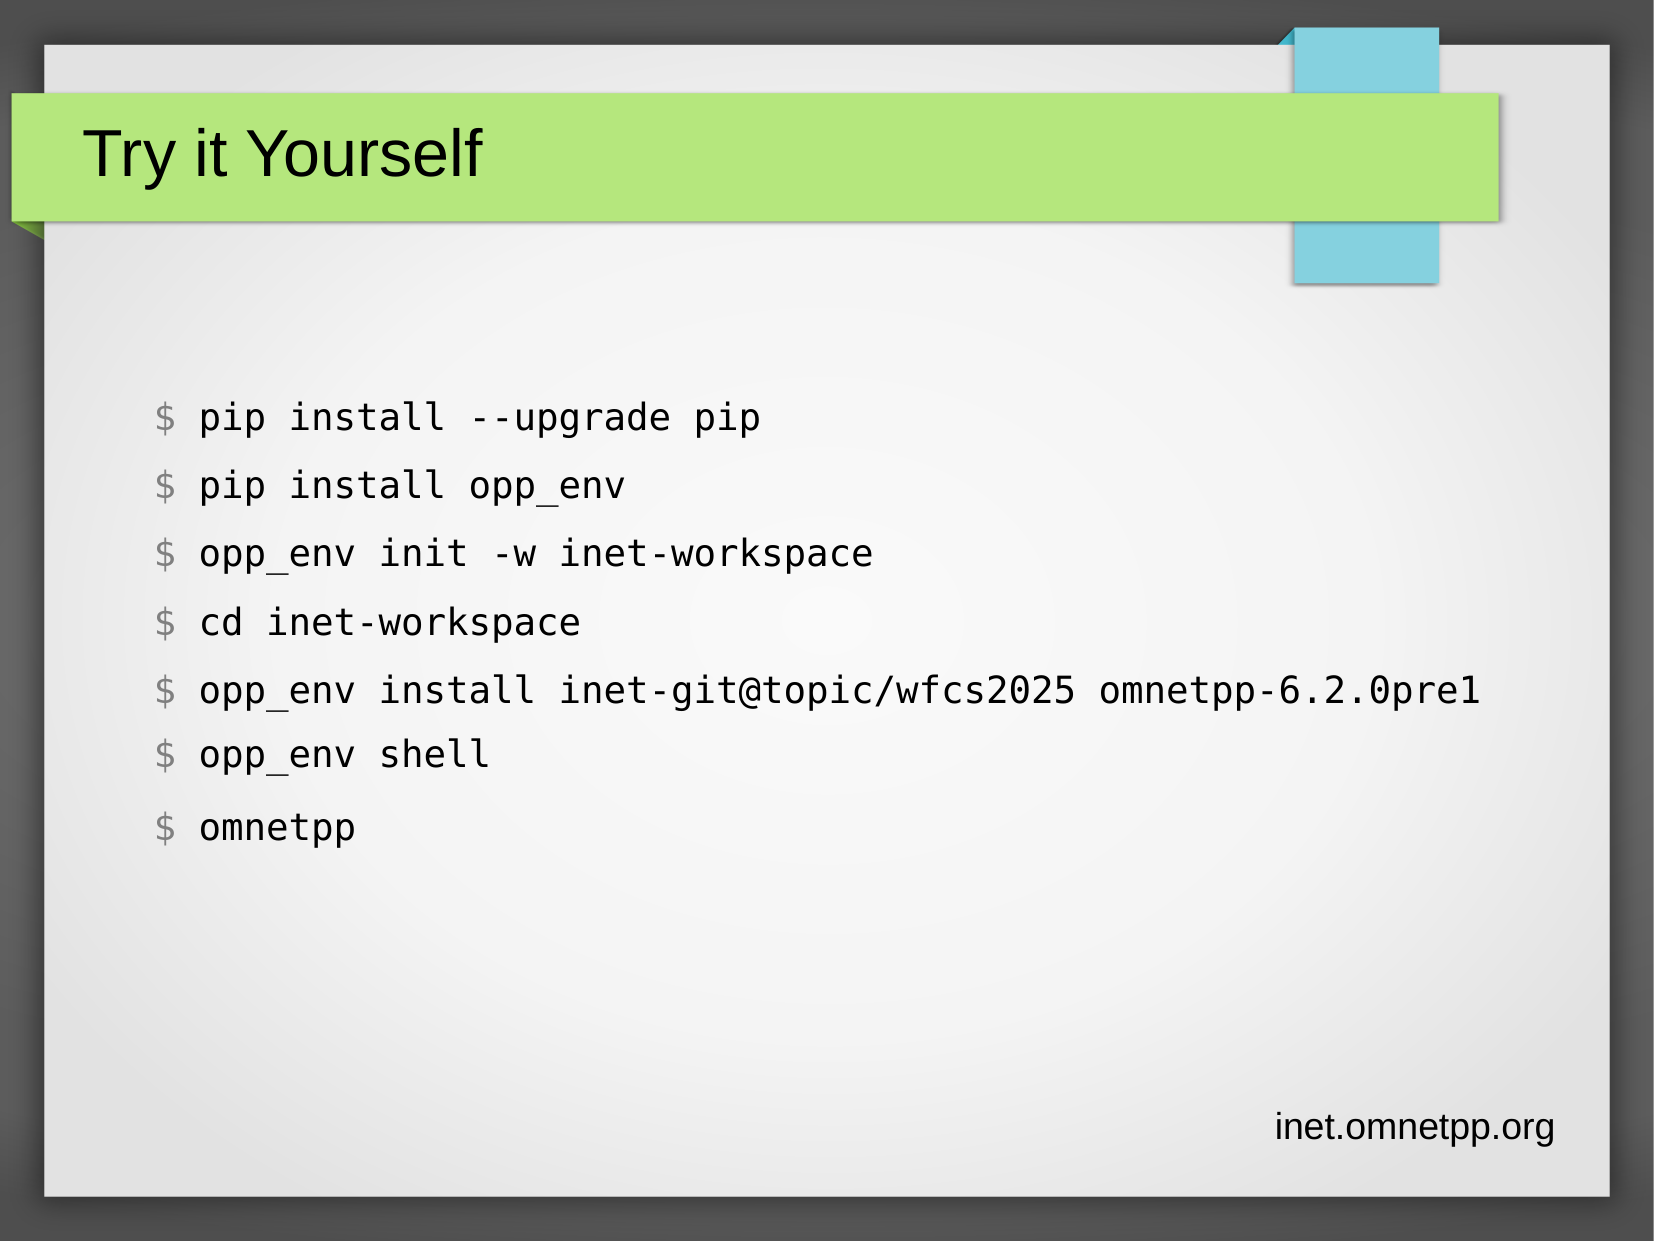

# Try it Yourself
$ pip install --upgrade pip
$ pip install opp_env
$ opp_env init -w inet-workspace
$ cd inet-workspace
$ opp_env install inet-git@topic/wfcs2025 omnetpp-6.2.0pre1
$ opp_env shell
$ omnetpp
inet.omnetpp.org